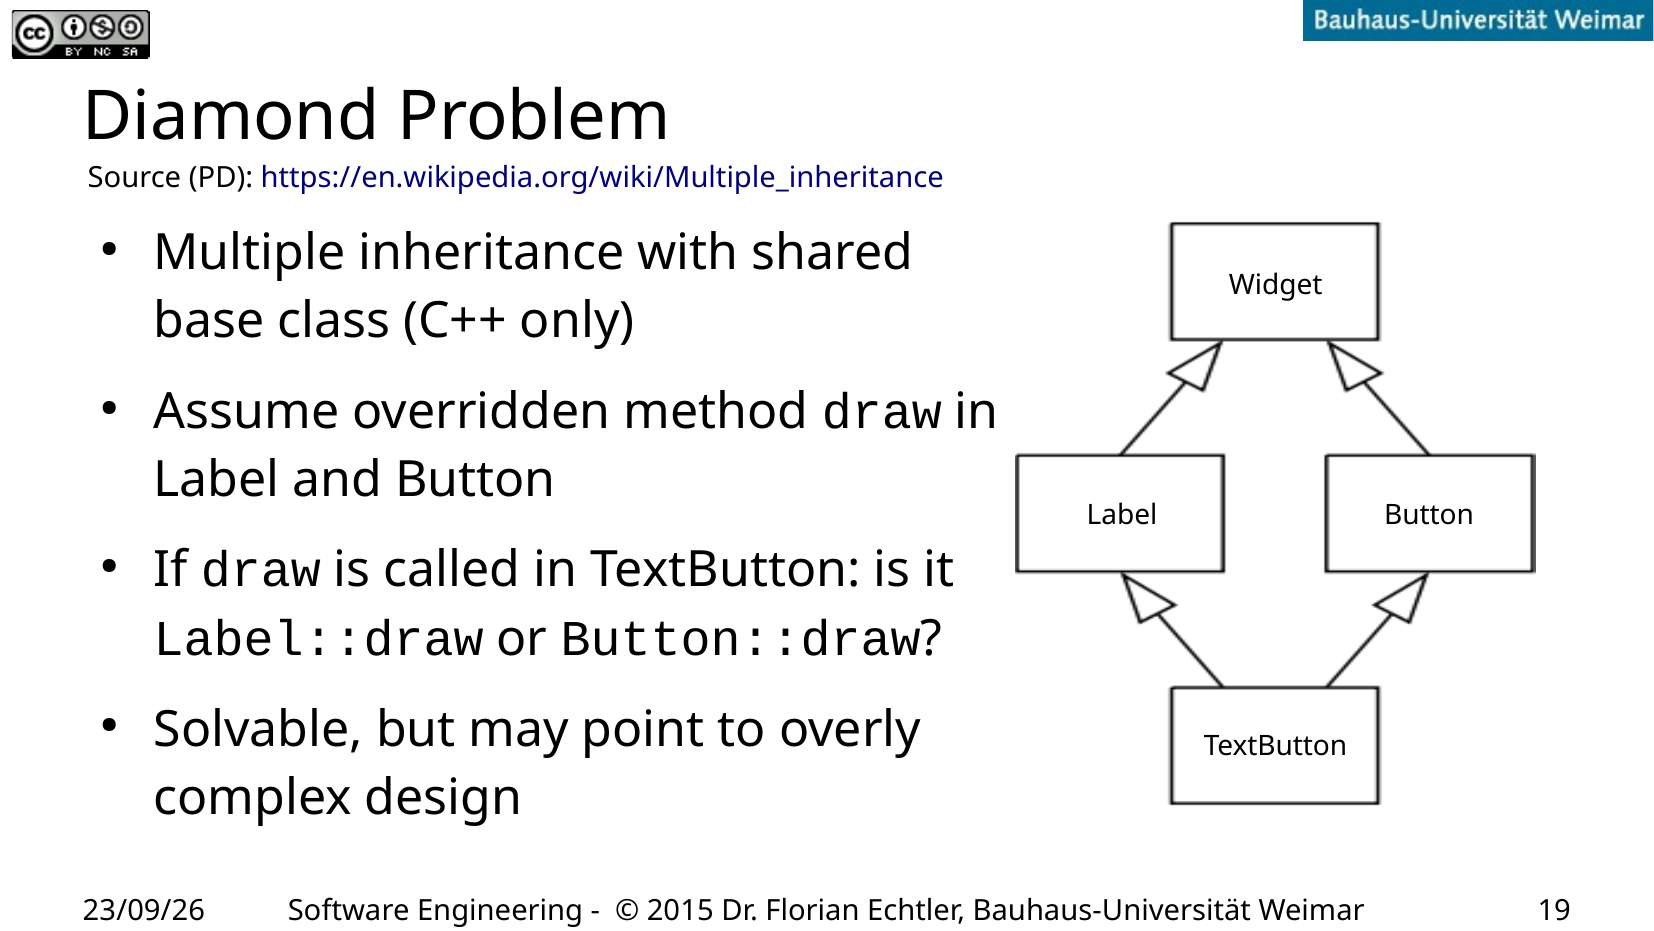

# Diamond Problem
Source (PD): https://en.wikipedia.org/wiki/Multiple_inheritance
Multiple inheritance with shared base class (C++ only)
Assume overridden method draw in Label and Button
If draw is called in TextButton: is it Label::draw or Button::draw?
Solvable, but may point to overly complex design
Widget
Label
Button
TextButton
Software Engineering - © 2015 Dr. Florian Echtler, Bauhaus-Universität Weimar
19